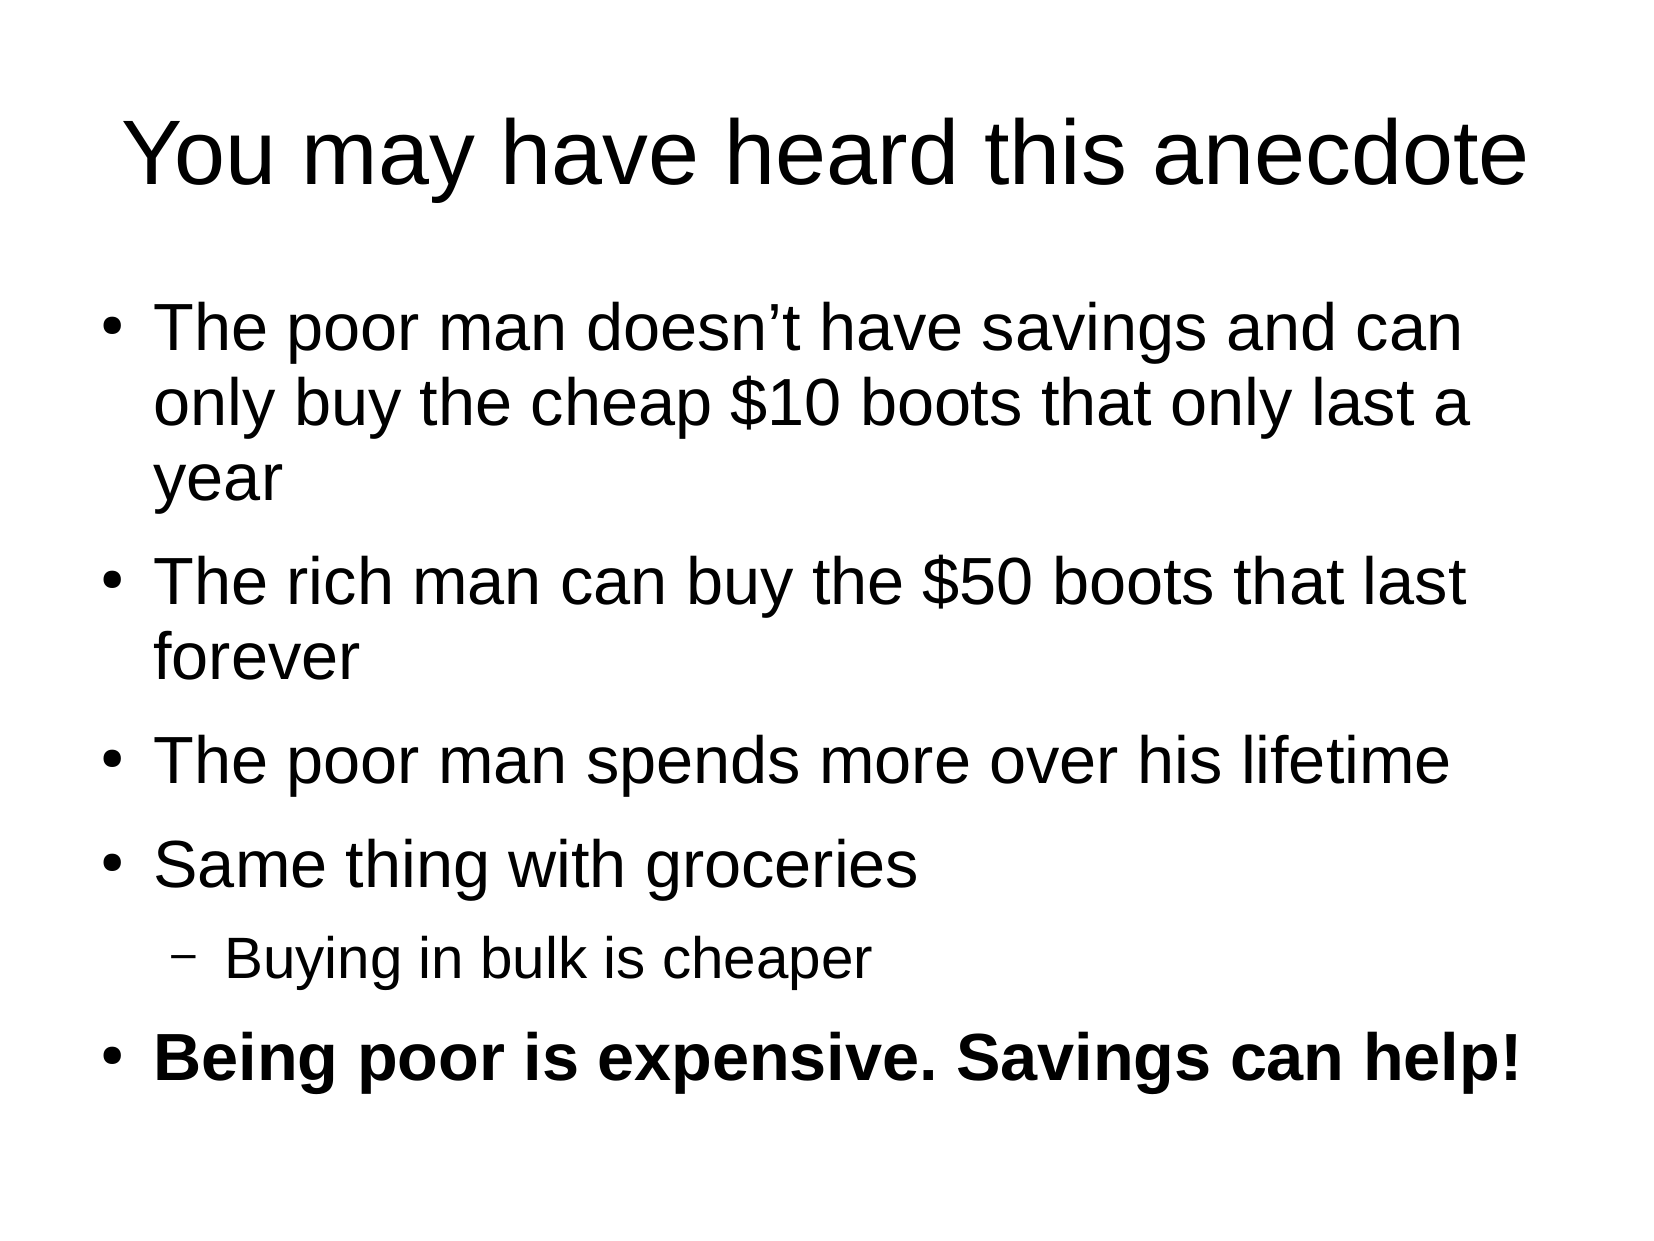

# You may have heard this anecdote
The poor man doesn’t have savings and can only buy the cheap $10 boots that only last a year
The rich man can buy the $50 boots that last forever
The poor man spends more over his lifetime
Same thing with groceries
Buying in bulk is cheaper
Being poor is expensive. Savings can help!